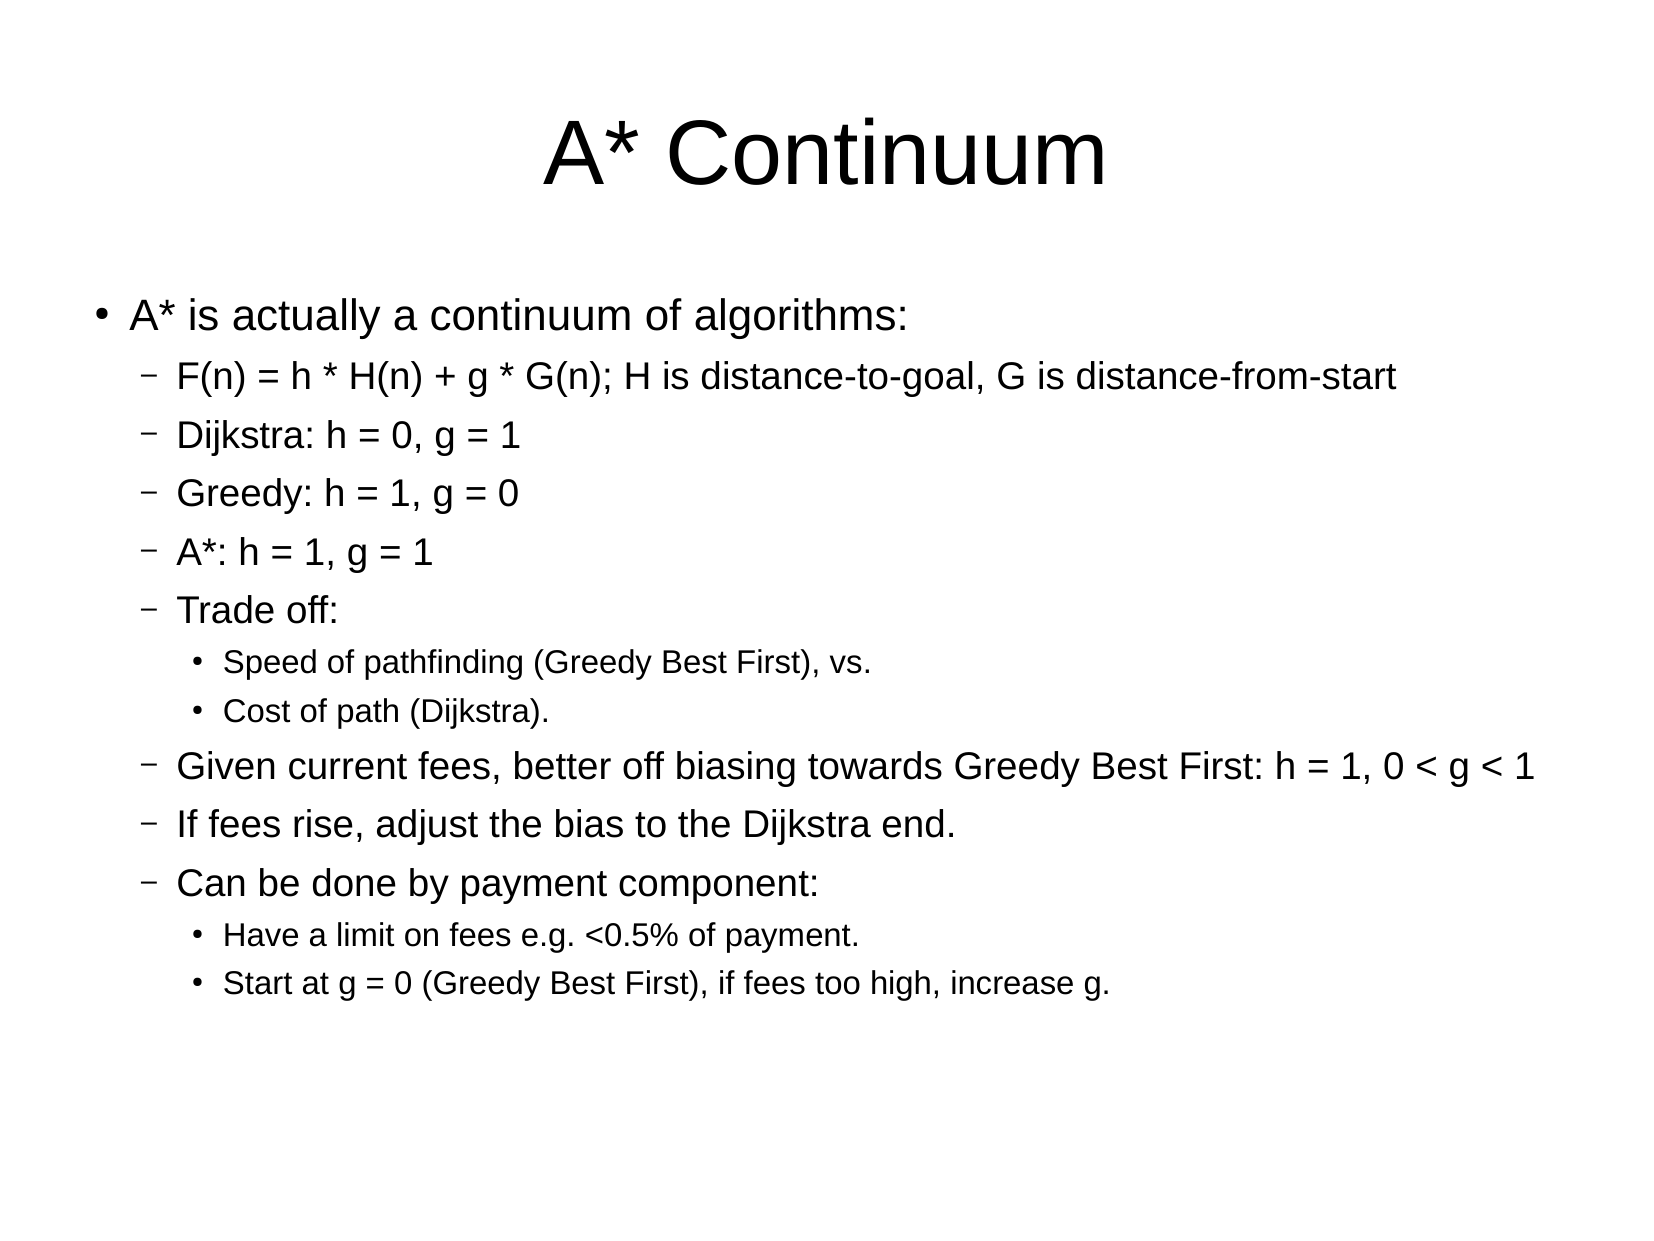

# A* Continuum
A* is actually a continuum of algorithms:
F(n) = h * H(n) + g * G(n); H is distance-to-goal, G is distance-from-start
Dijkstra: h = 0, g = 1
Greedy: h = 1, g = 0
A*: h = 1, g = 1
Trade off:
Speed of pathfinding (Greedy Best First), vs.
Cost of path (Dijkstra).
Given current fees, better off biasing towards Greedy Best First: h = 1, 0 < g < 1
If fees rise, adjust the bias to the Dijkstra end.
Can be done by payment component:
Have a limit on fees e.g. <0.5% of payment.
Start at g = 0 (Greedy Best First), if fees too high, increase g.